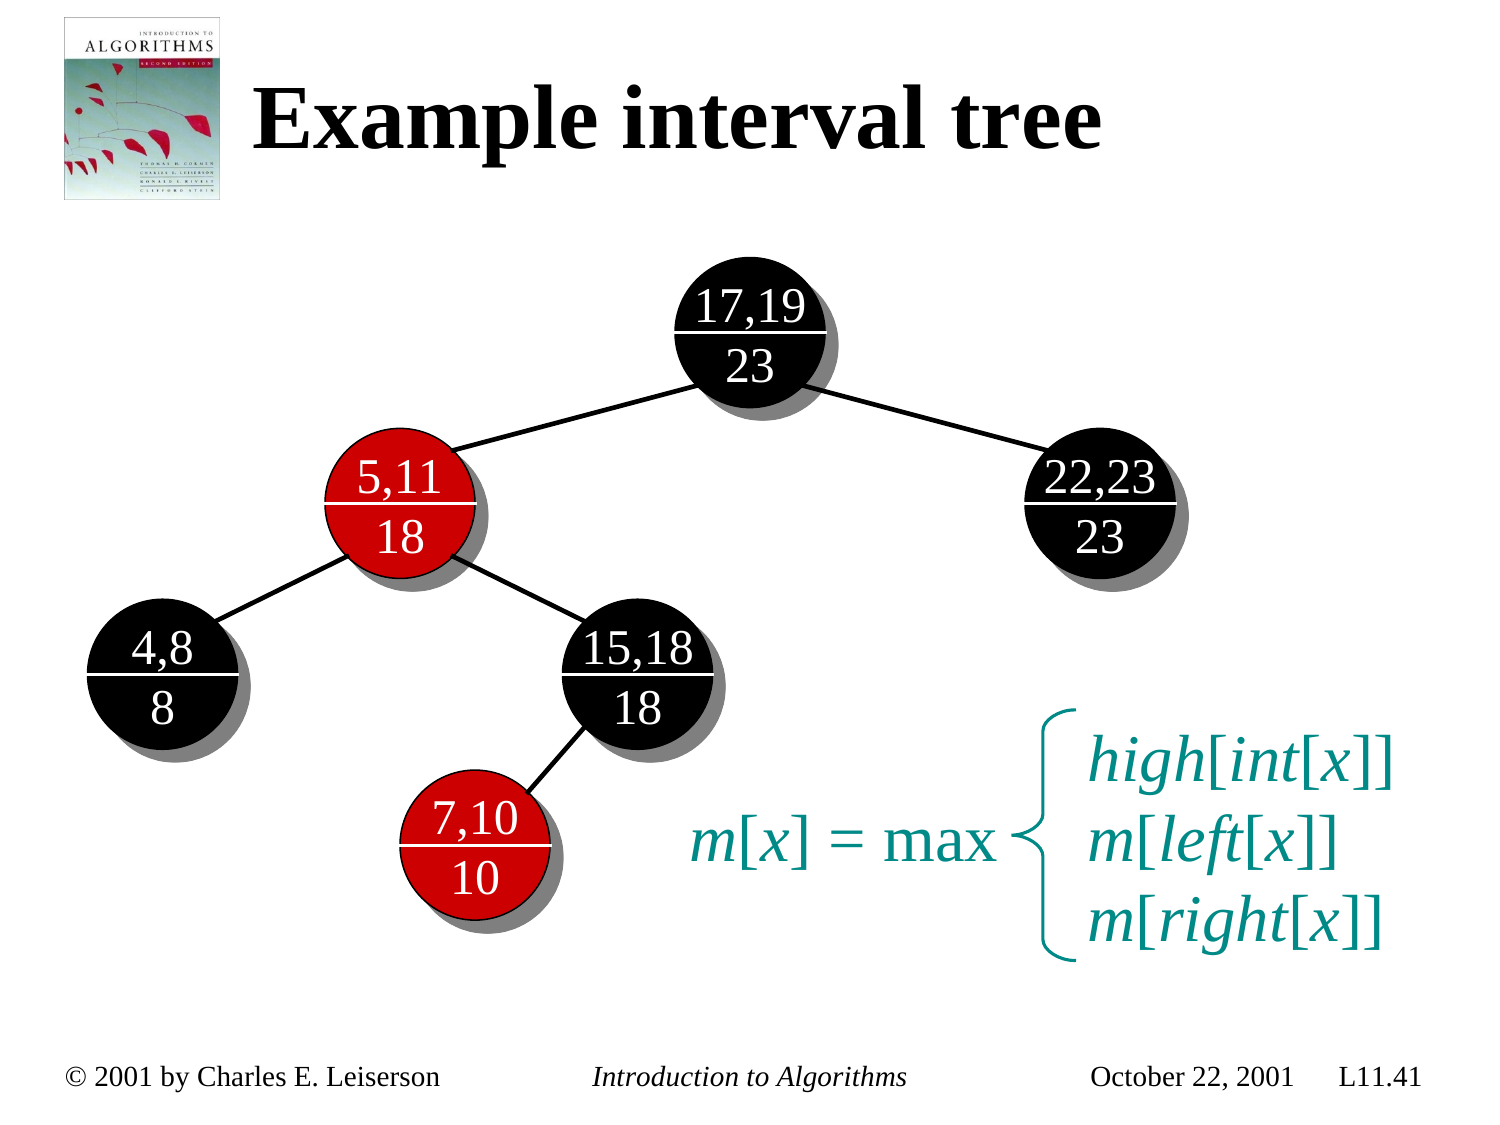

# Example interval tree
17,19
23
5,11
18
22,23
23
4,8
8
15,18
18
high[int[x]]
m[left[x]]
m[right[x]]
m[x] = max
7,10
10
Introduction to Algorithms
October 22, 2001 L11.